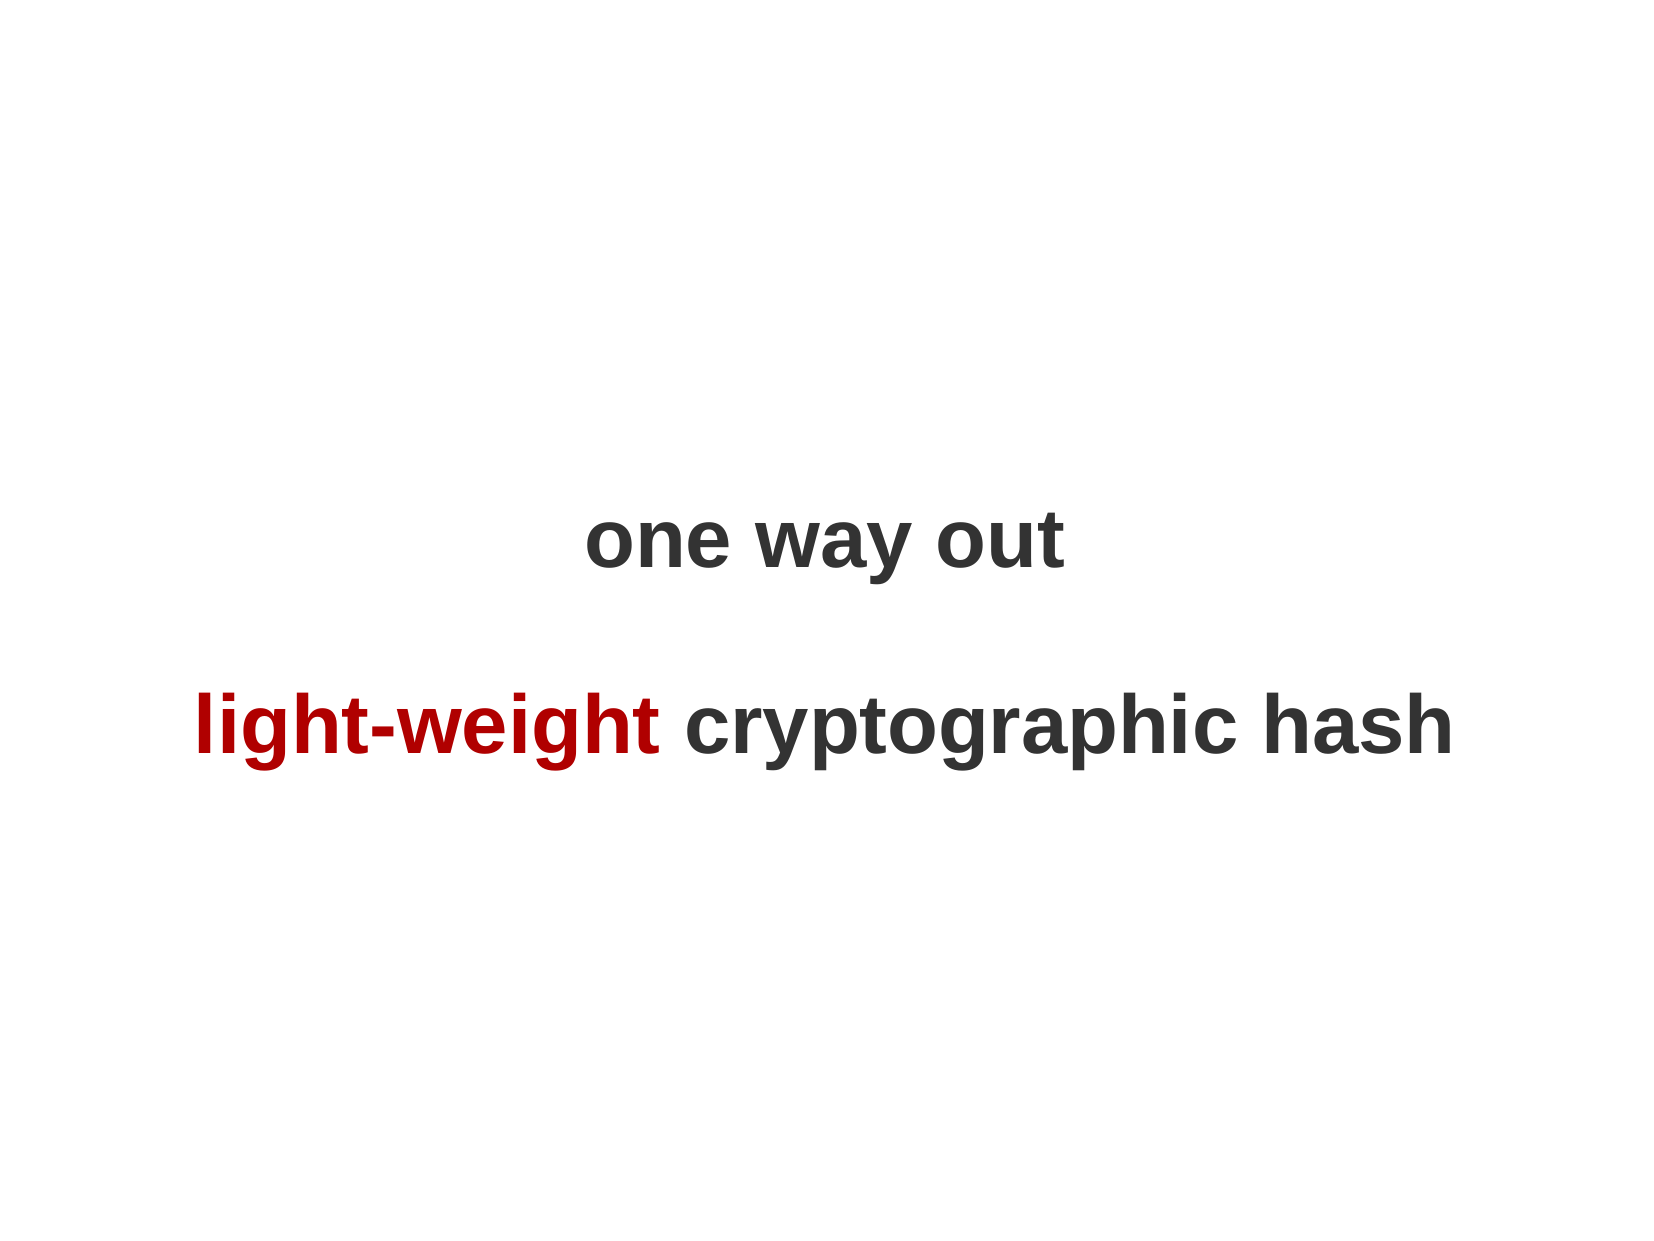

#
one way out
light-weight cryptographic hash